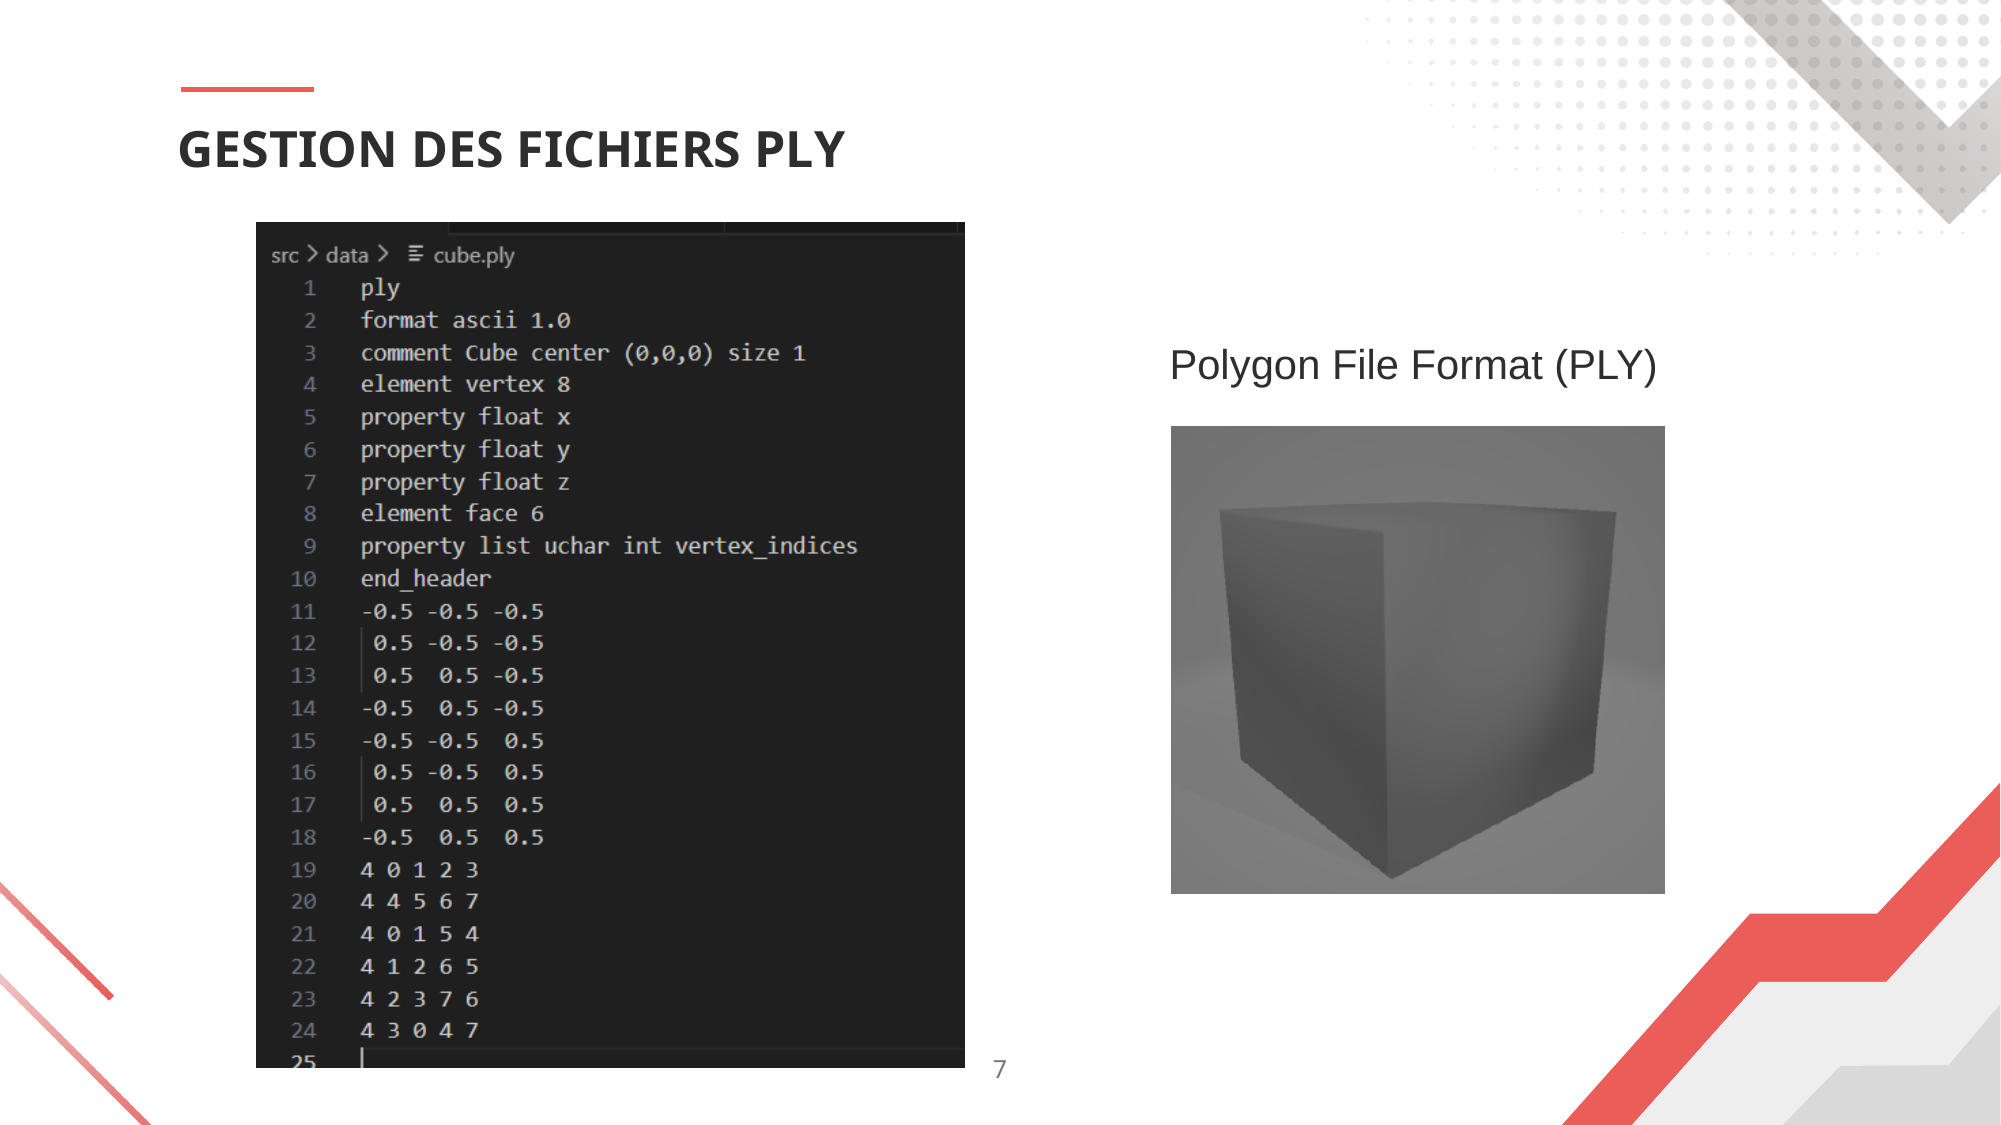

# GESTION DES FICHIERS PLY
Polygon File Format (PLY)
7